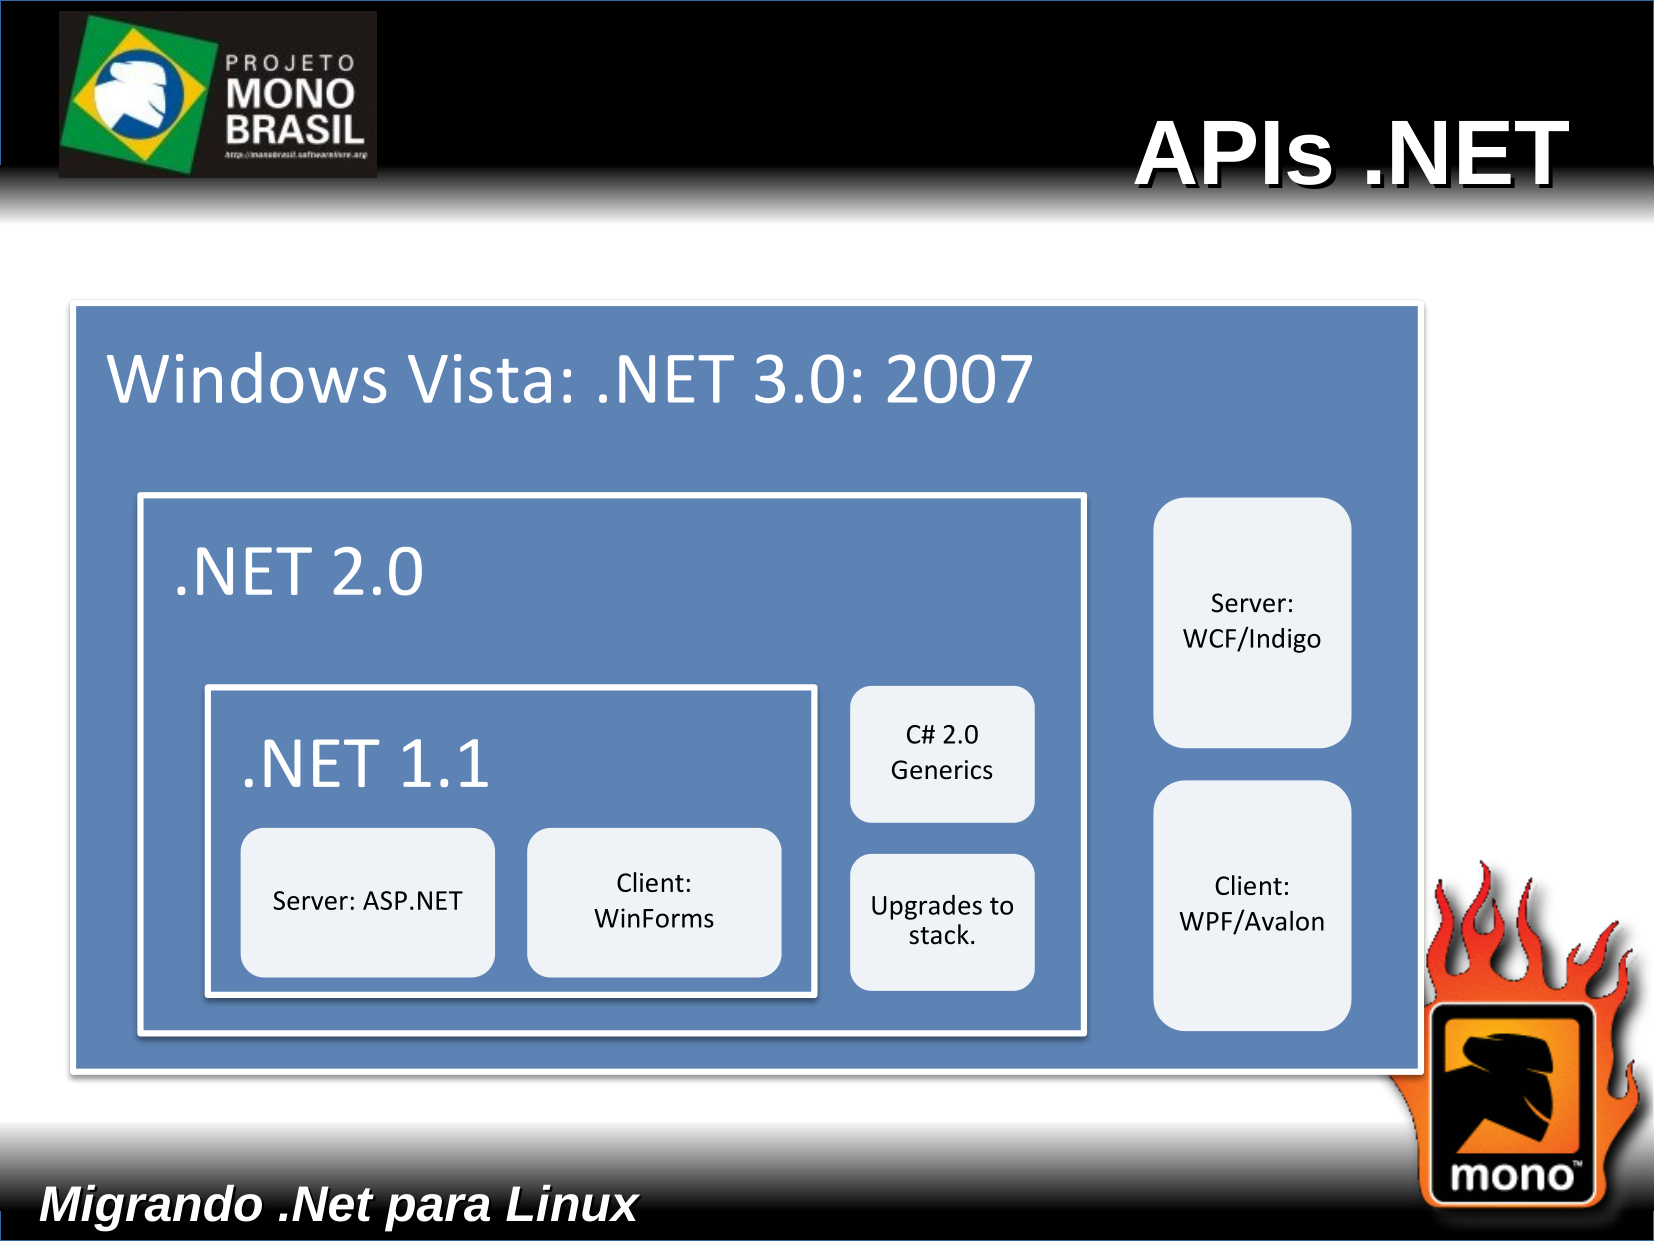

# APIs .NET
Migrando .Net para Linux